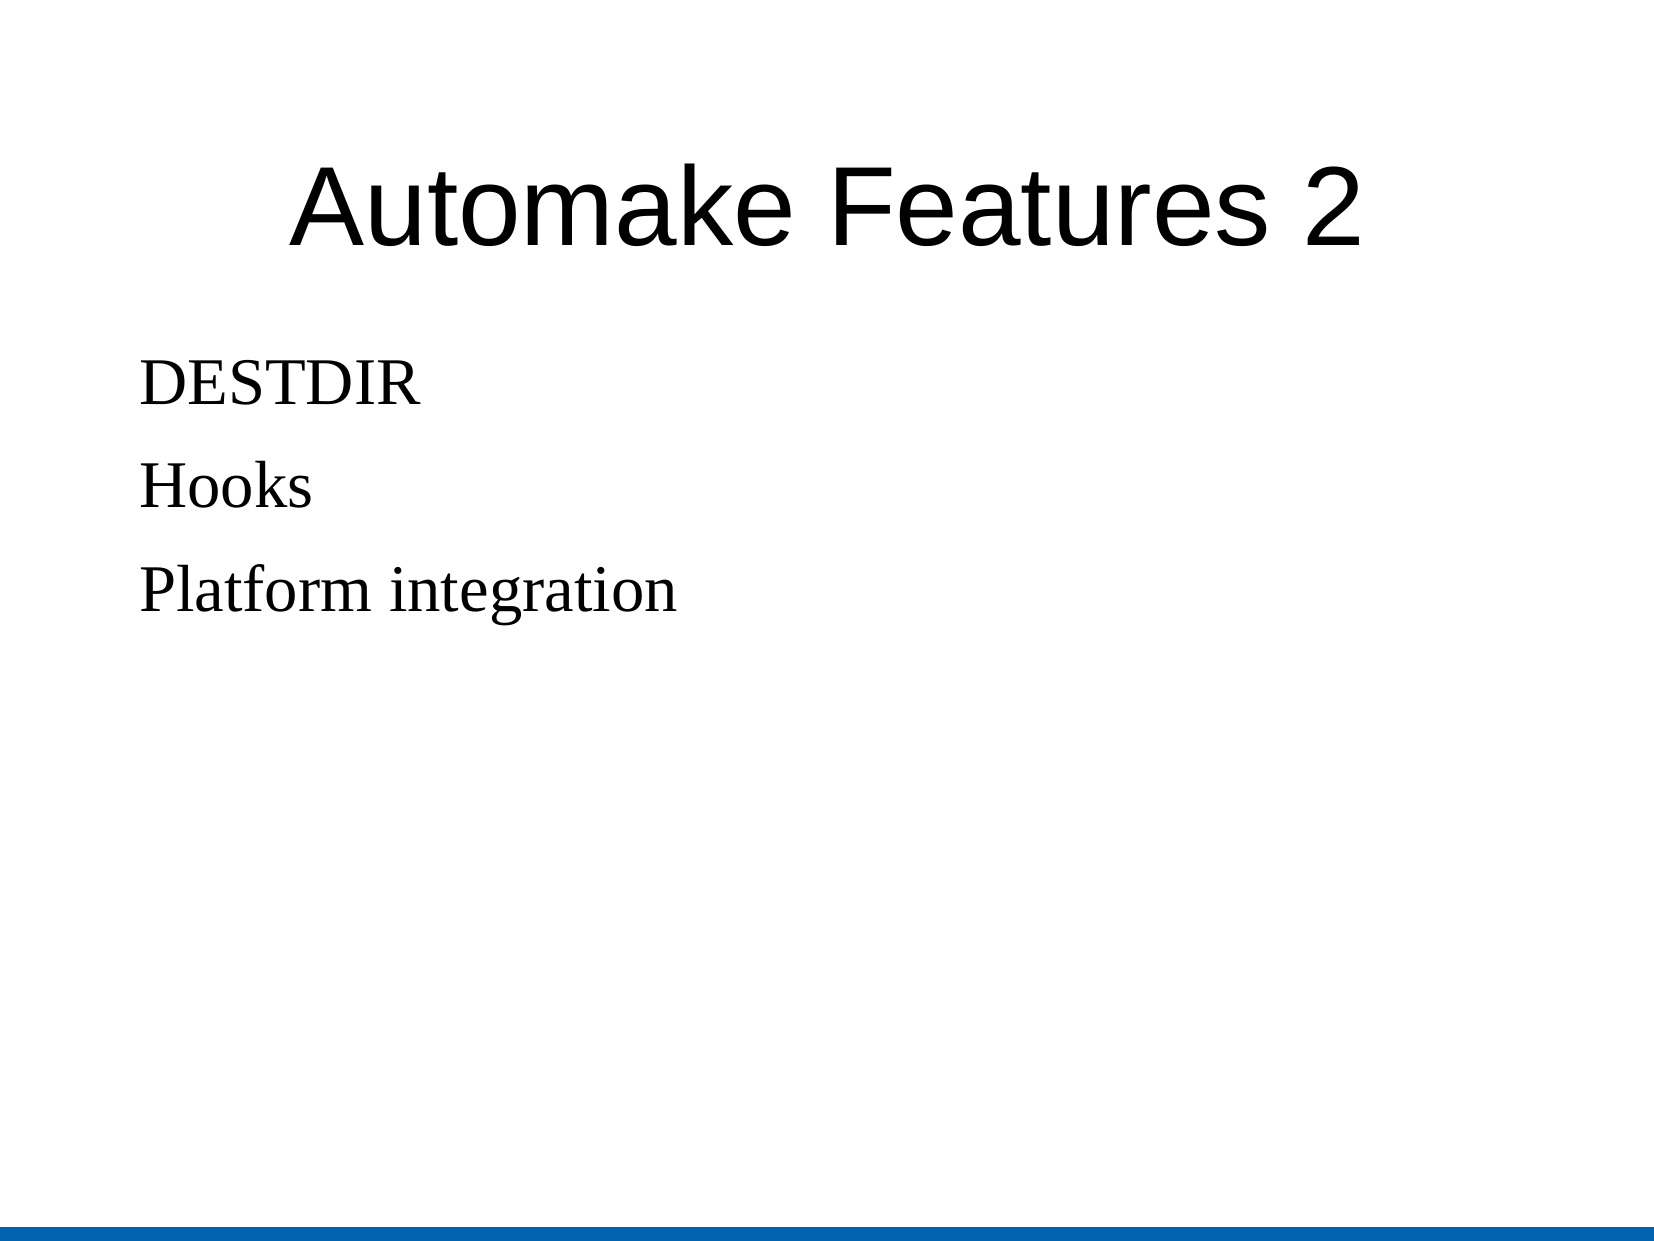

# Automake Features 2
DESTDIR
Hooks
Platform integration